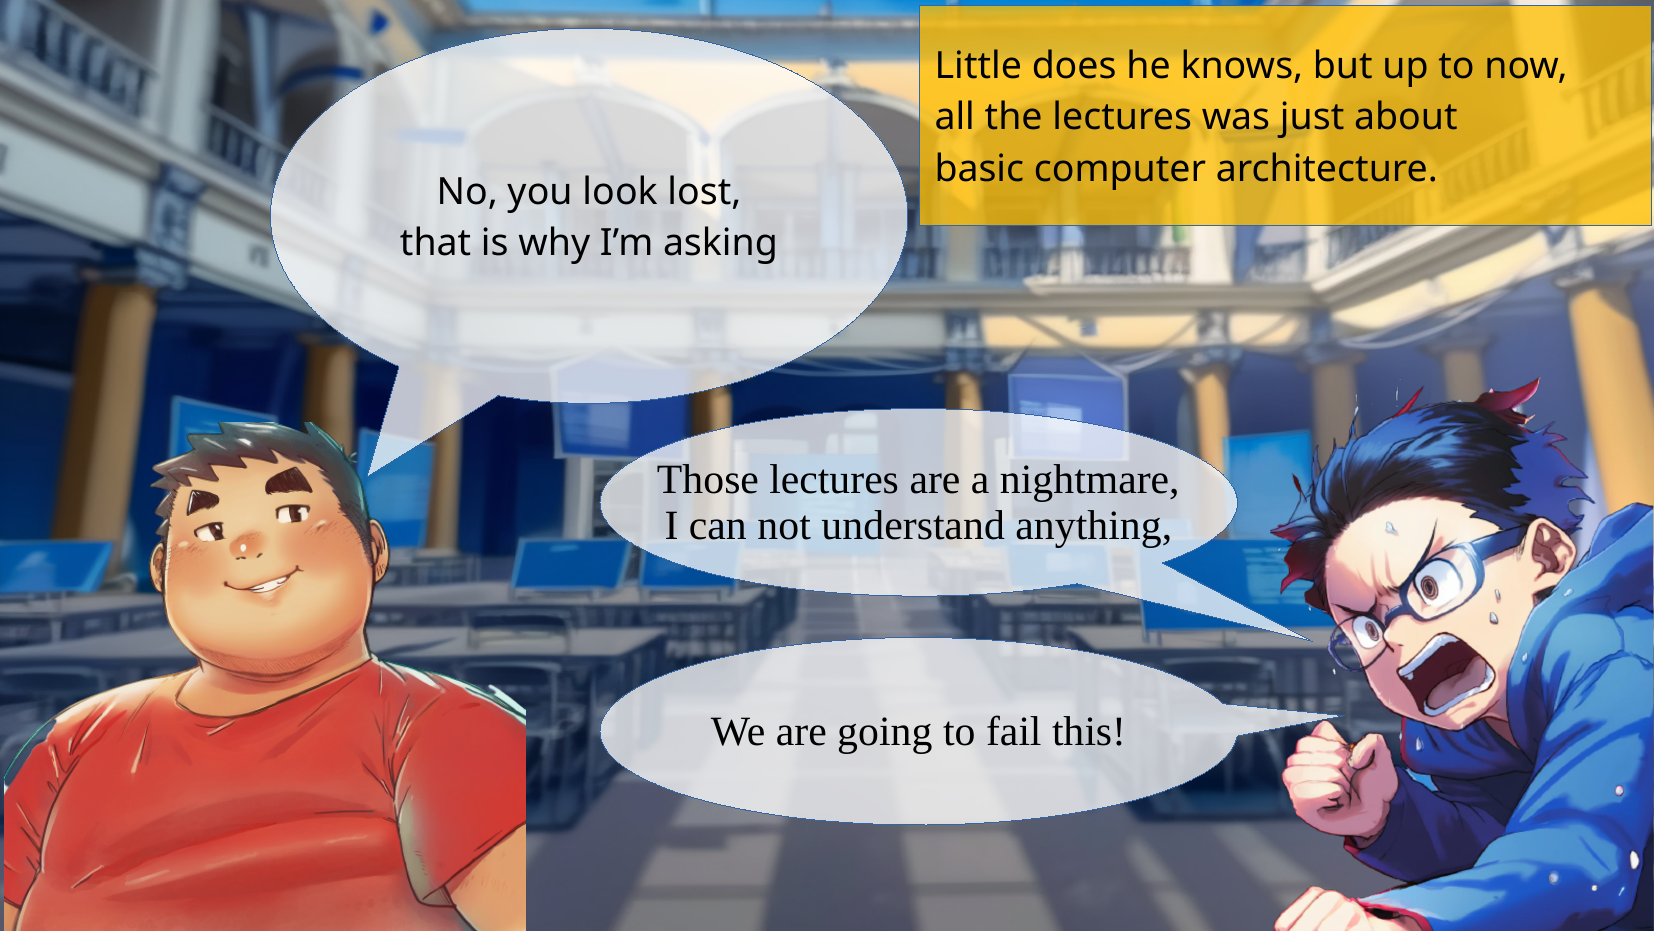

Little does he knows, but up to now,
all the lectures was just about
basic computer architecture.
No, you look lost,
that is why I’m asking
Those lectures are a nightmare,
I can not understand anything,
We are going to fail this!